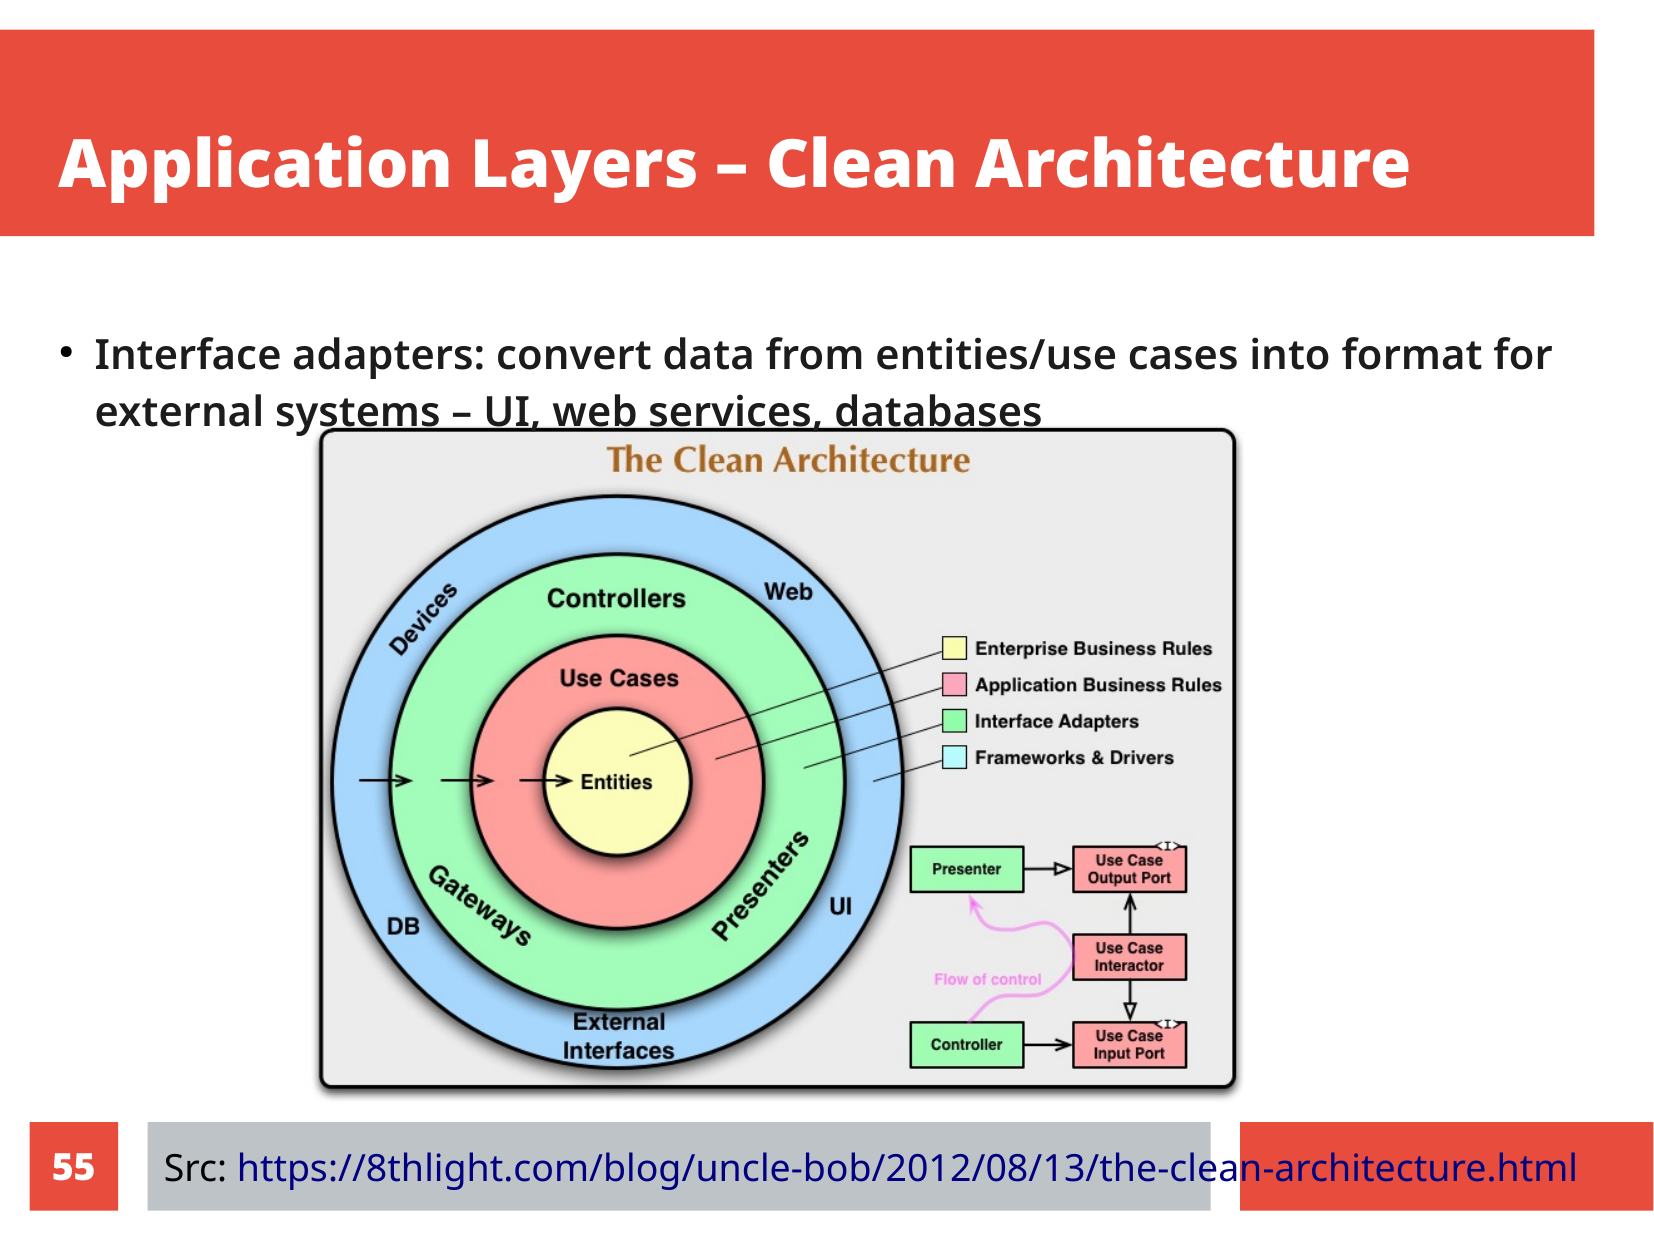

# Application Layers – Clean Architecture
Interface adapters: convert data from entities/use cases into format for external systems – UI, web services, databases
55
Src: https://8thlight.com/blog/uncle-bob/2012/08/13/the-clean-architecture.html